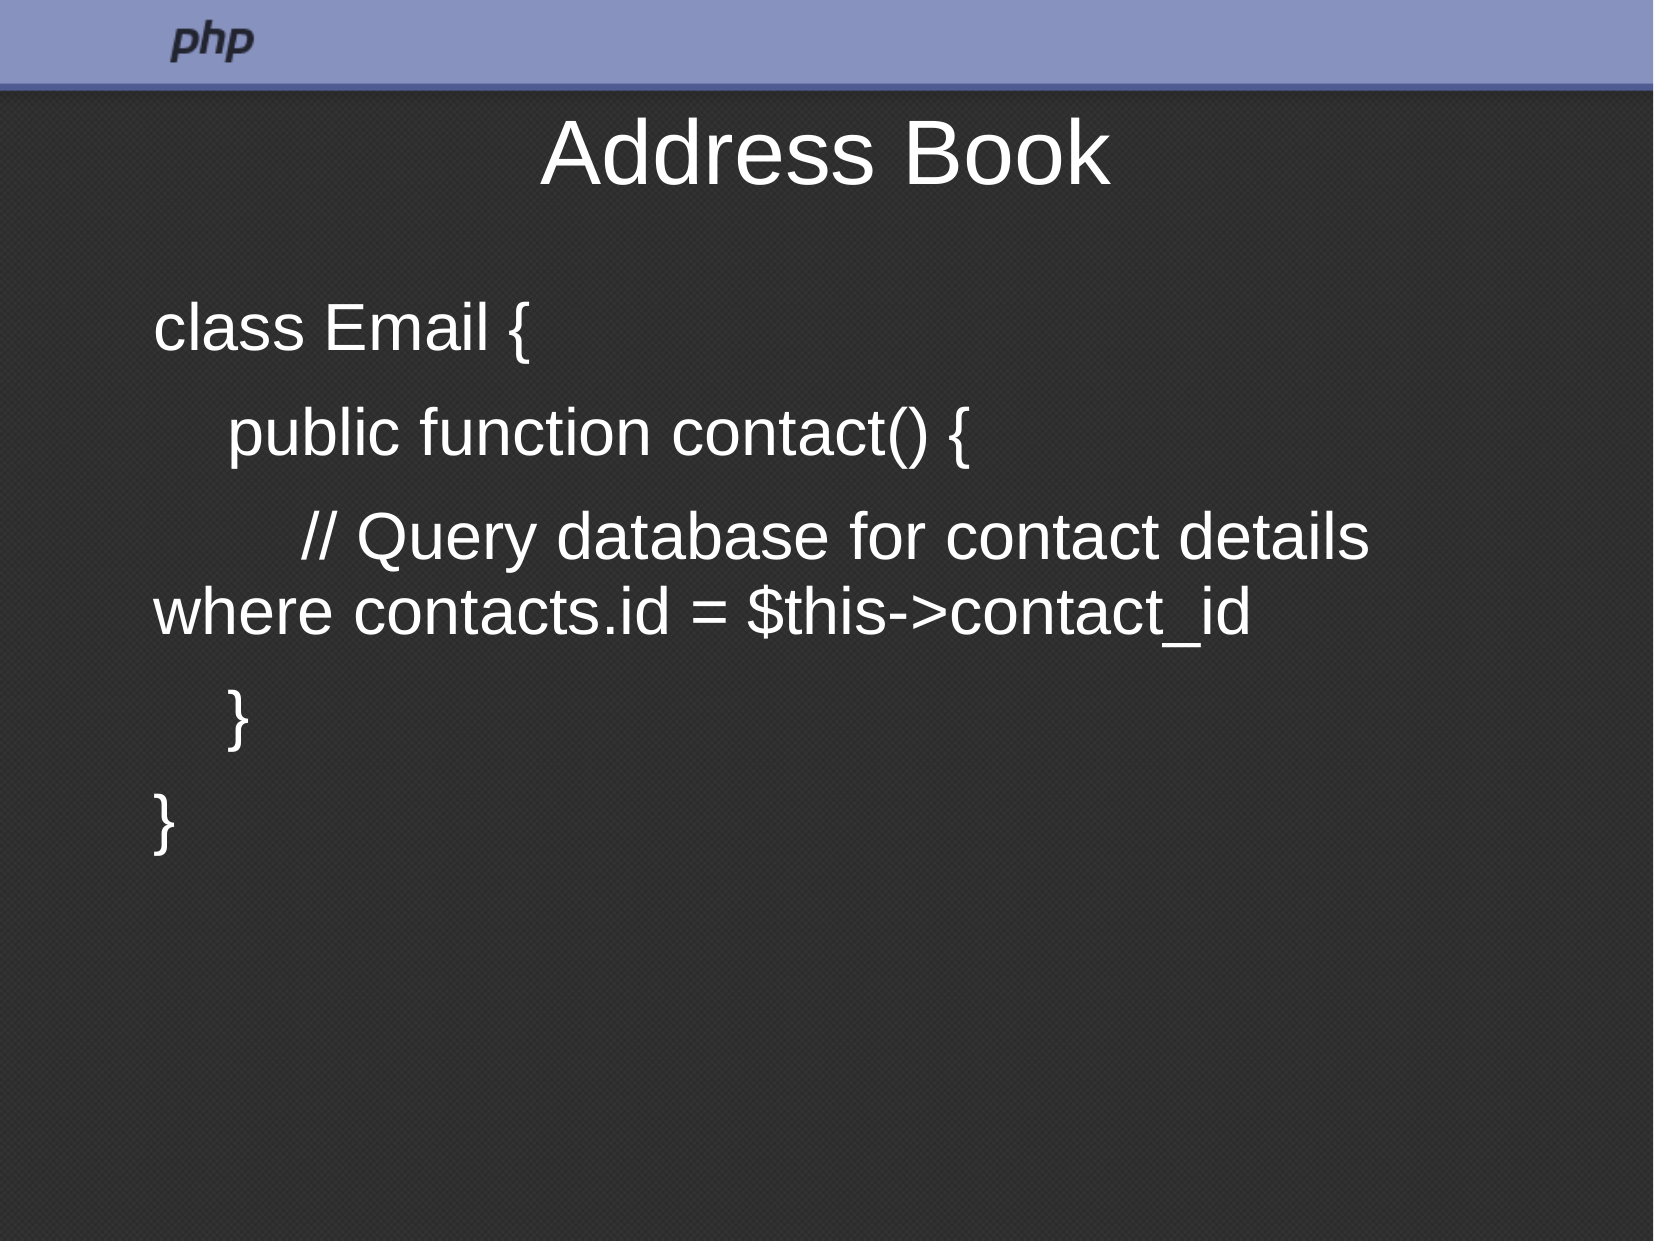

# Address Book
class Email {
 public function contact() {
 // Query database for contact details where contacts.id = $this->contact_id
 }
}